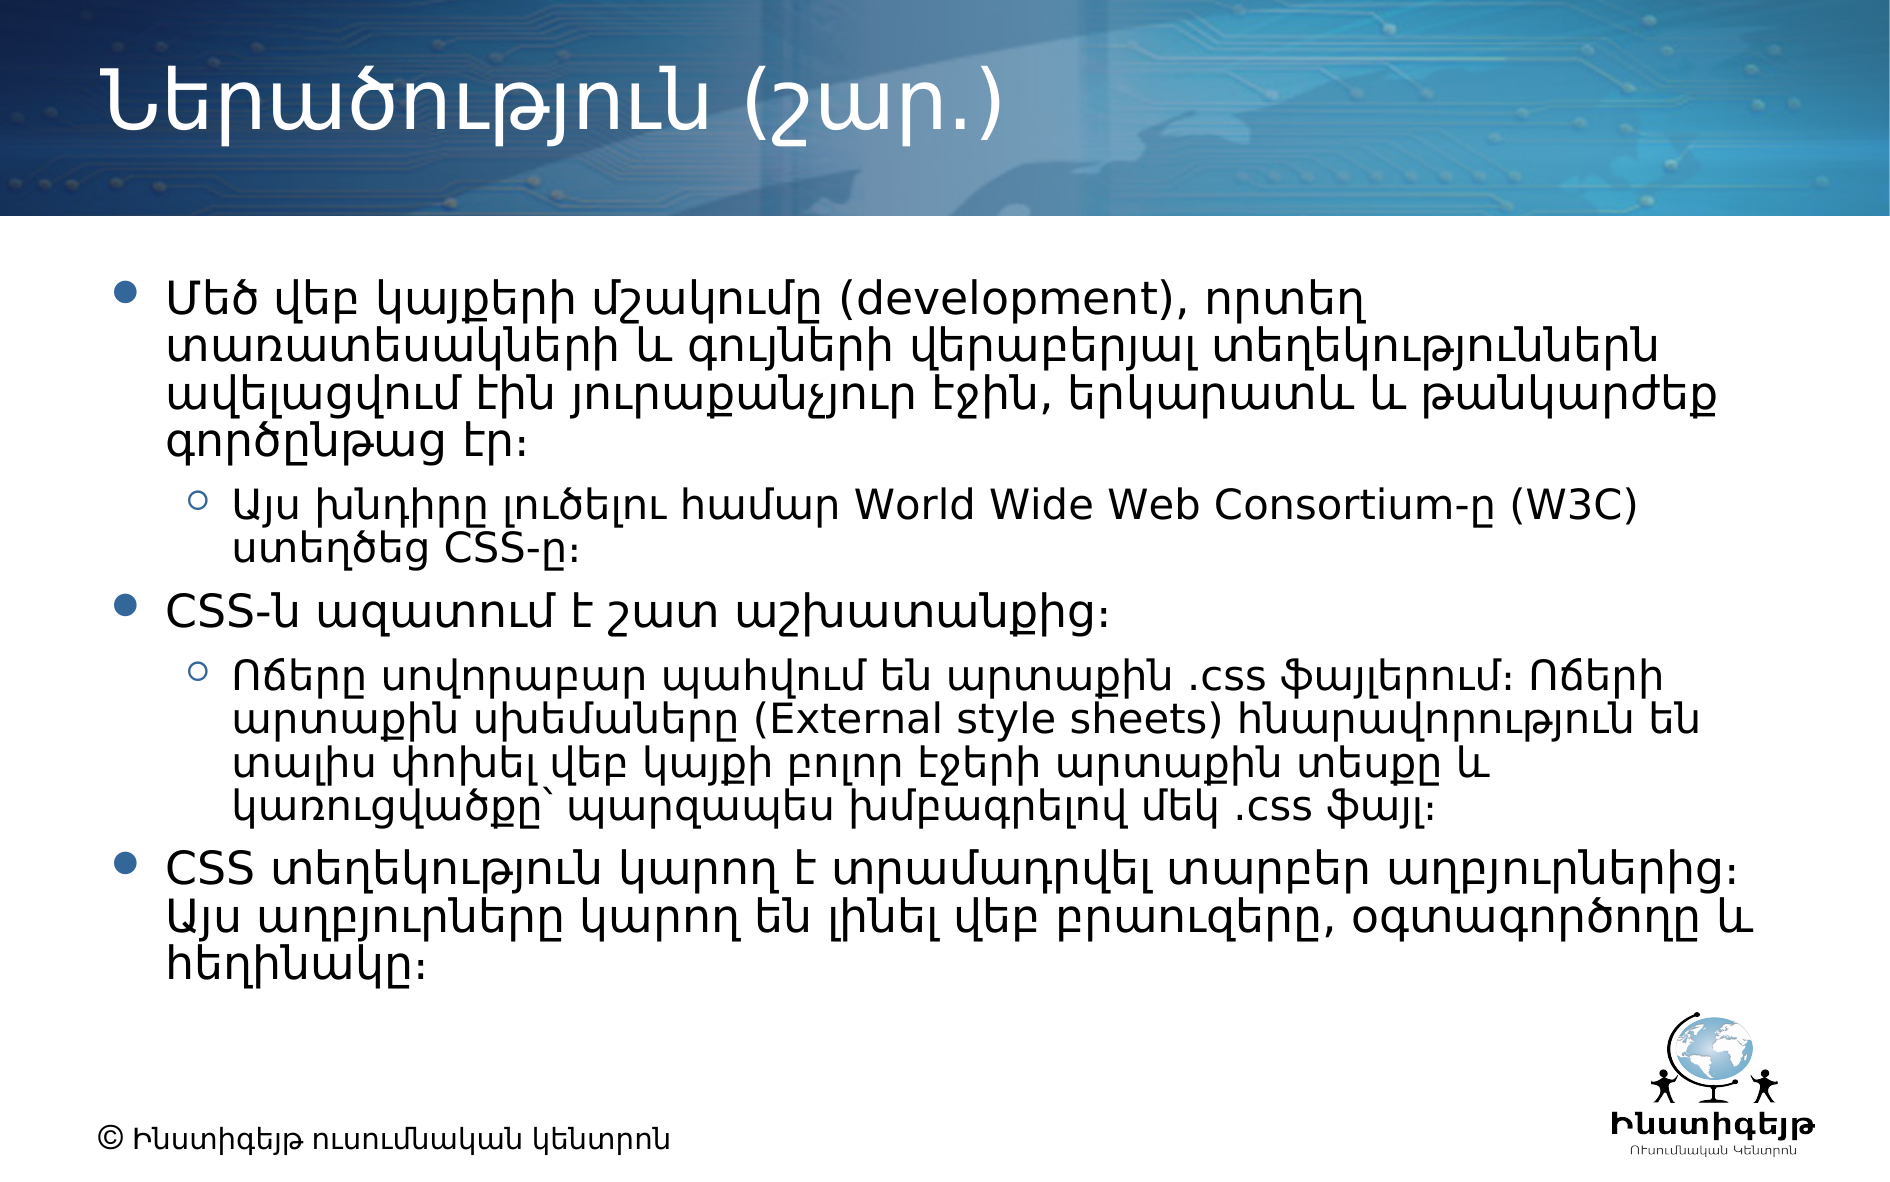

Ներածություն (շար.)
# Մեծ վեբ կայքերի մշակումը (development), որտեղ տառատեսակների և գույների վերաբերյալ տեղեկություններն ավելացվում էին յուրաքանչյուր էջին, երկարատև և թանկարժեք գործընթաց էր։
Այս խնդիրը լուծելու համար World Wide Web Consortium-ը (W3C) ստեղծեց CSS-ը։
CSS-ն ազատում է շատ աշխատանքից։
Ոճերը սովորաբար պահվում են արտաքին .css ֆայլերում։ Ոճերի արտաքին սխեմաները (External style sheets) հնարավորություն են տալիս փոխել վեբ կայքի բոլոր էջերի արտաքին տեսքը և կառուցվածքը՝ պարզապես խմբագրելով մեկ .css ֆայլ։
CSS տեղեկություն կարող է տրամադրվել տարբեր աղբյուրներից։ Այս աղբյուրները կարող են լինել վեբ բրաուզերը, օգտագործողը և հեղինակը։